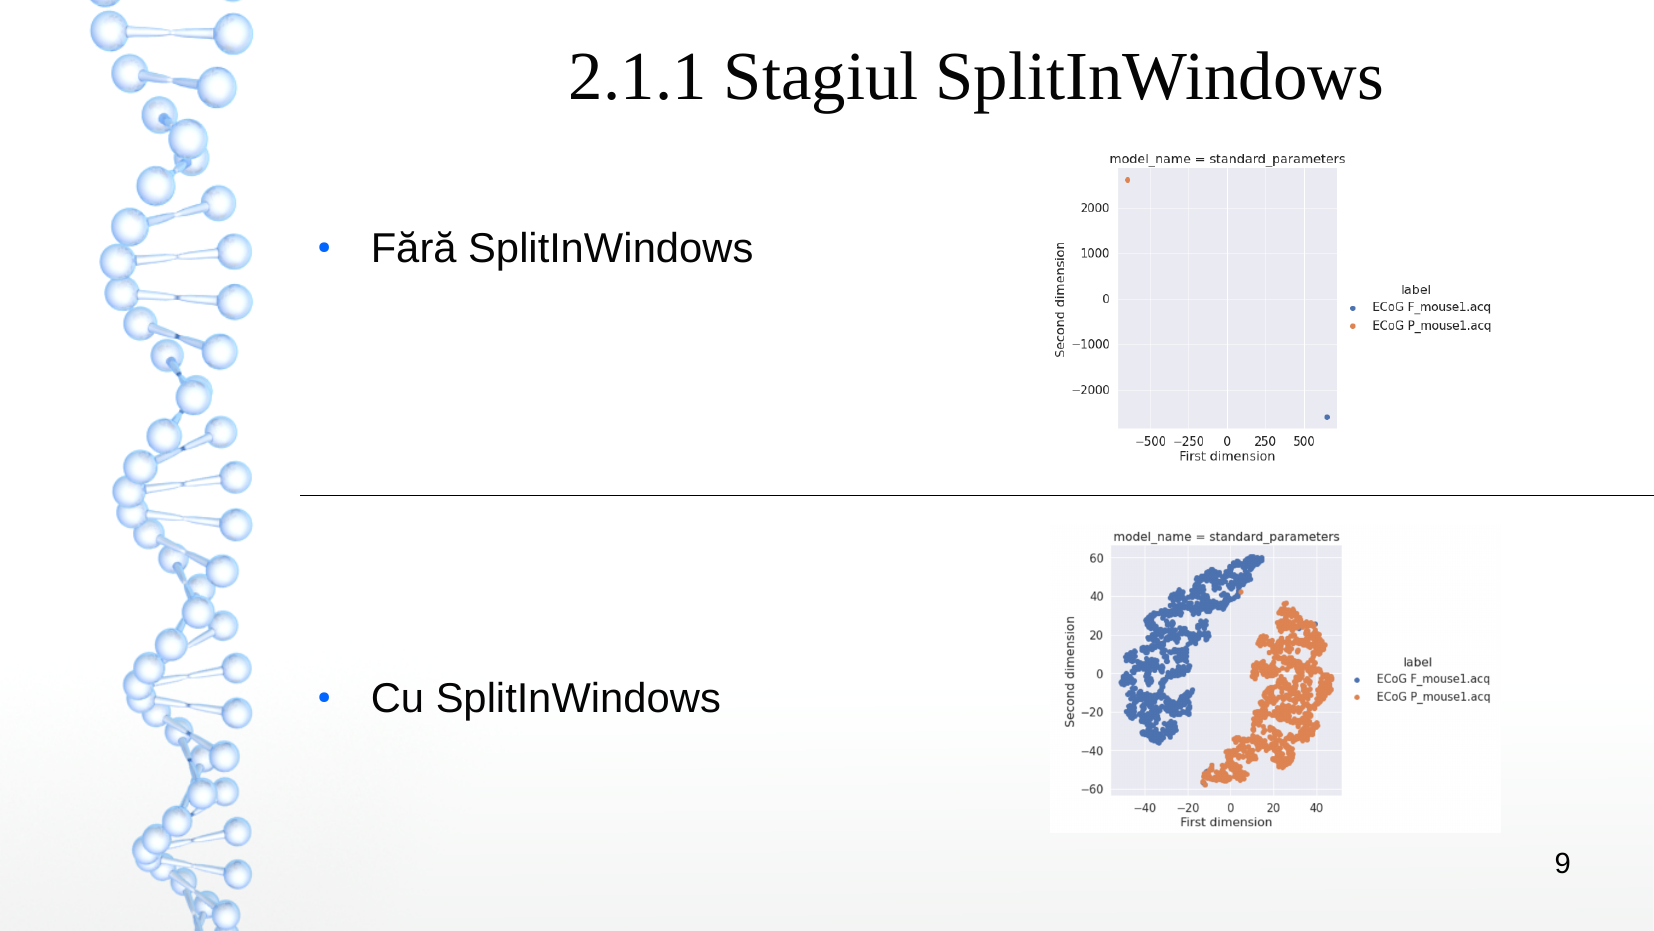

# 2.1.1 Stagiul SplitInWindows
Fără SplitInWindows
Cu SplitInWindows
9